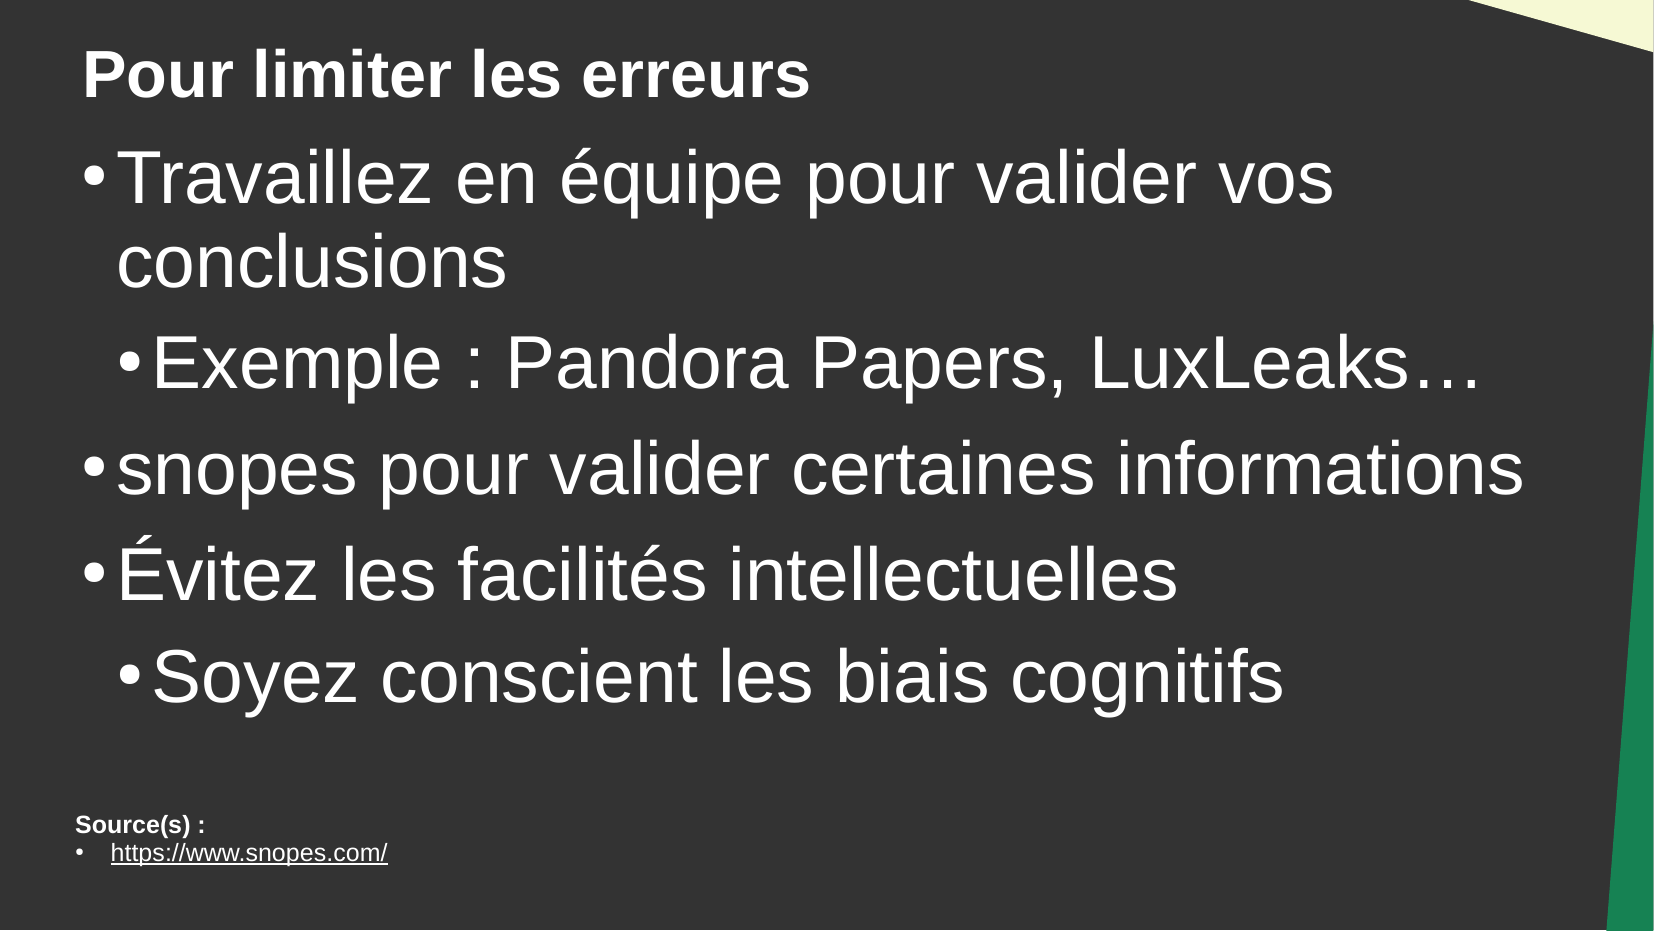

# Pour limiter les erreurs
Travaillez en équipe pour valider vos conclusions
Exemple : Pandora Papers, LuxLeaks…
snopes pour valider certaines informations
Évitez les facilités intellectuelles
Soyez conscient les biais cognitifs
Source(s) :
https://www.snopes.com/